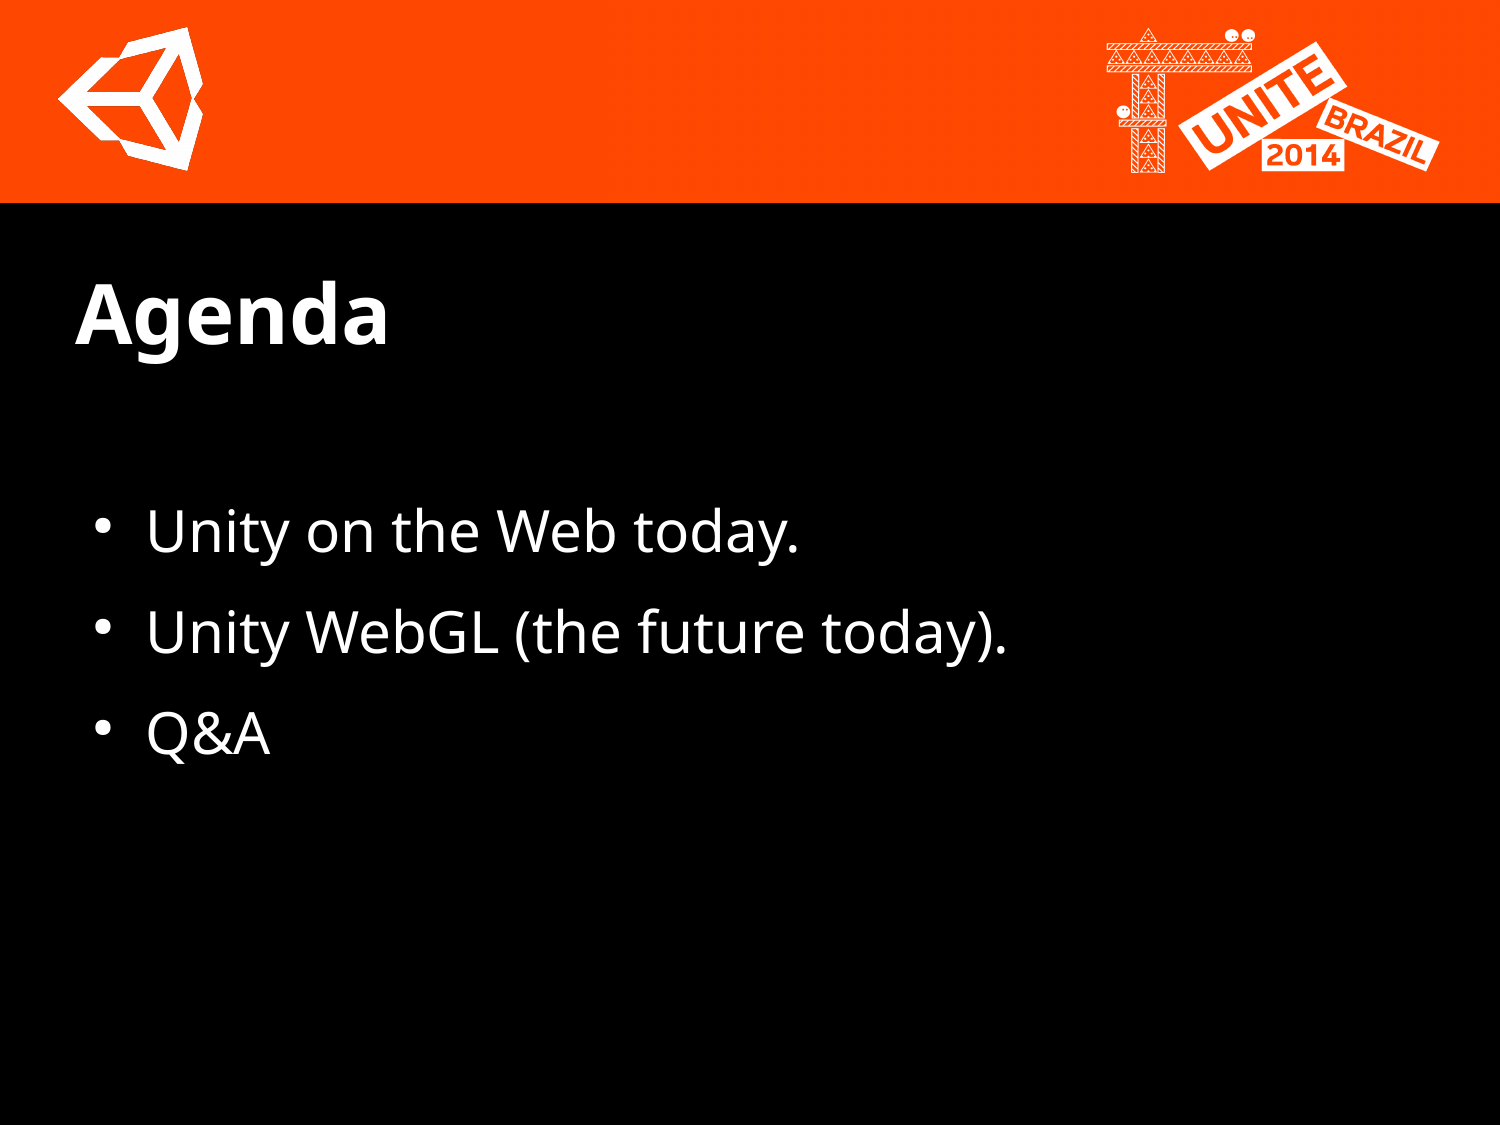

Agenda
Unity on the Web today.
Unity WebGL (the future today).
Q&A
#